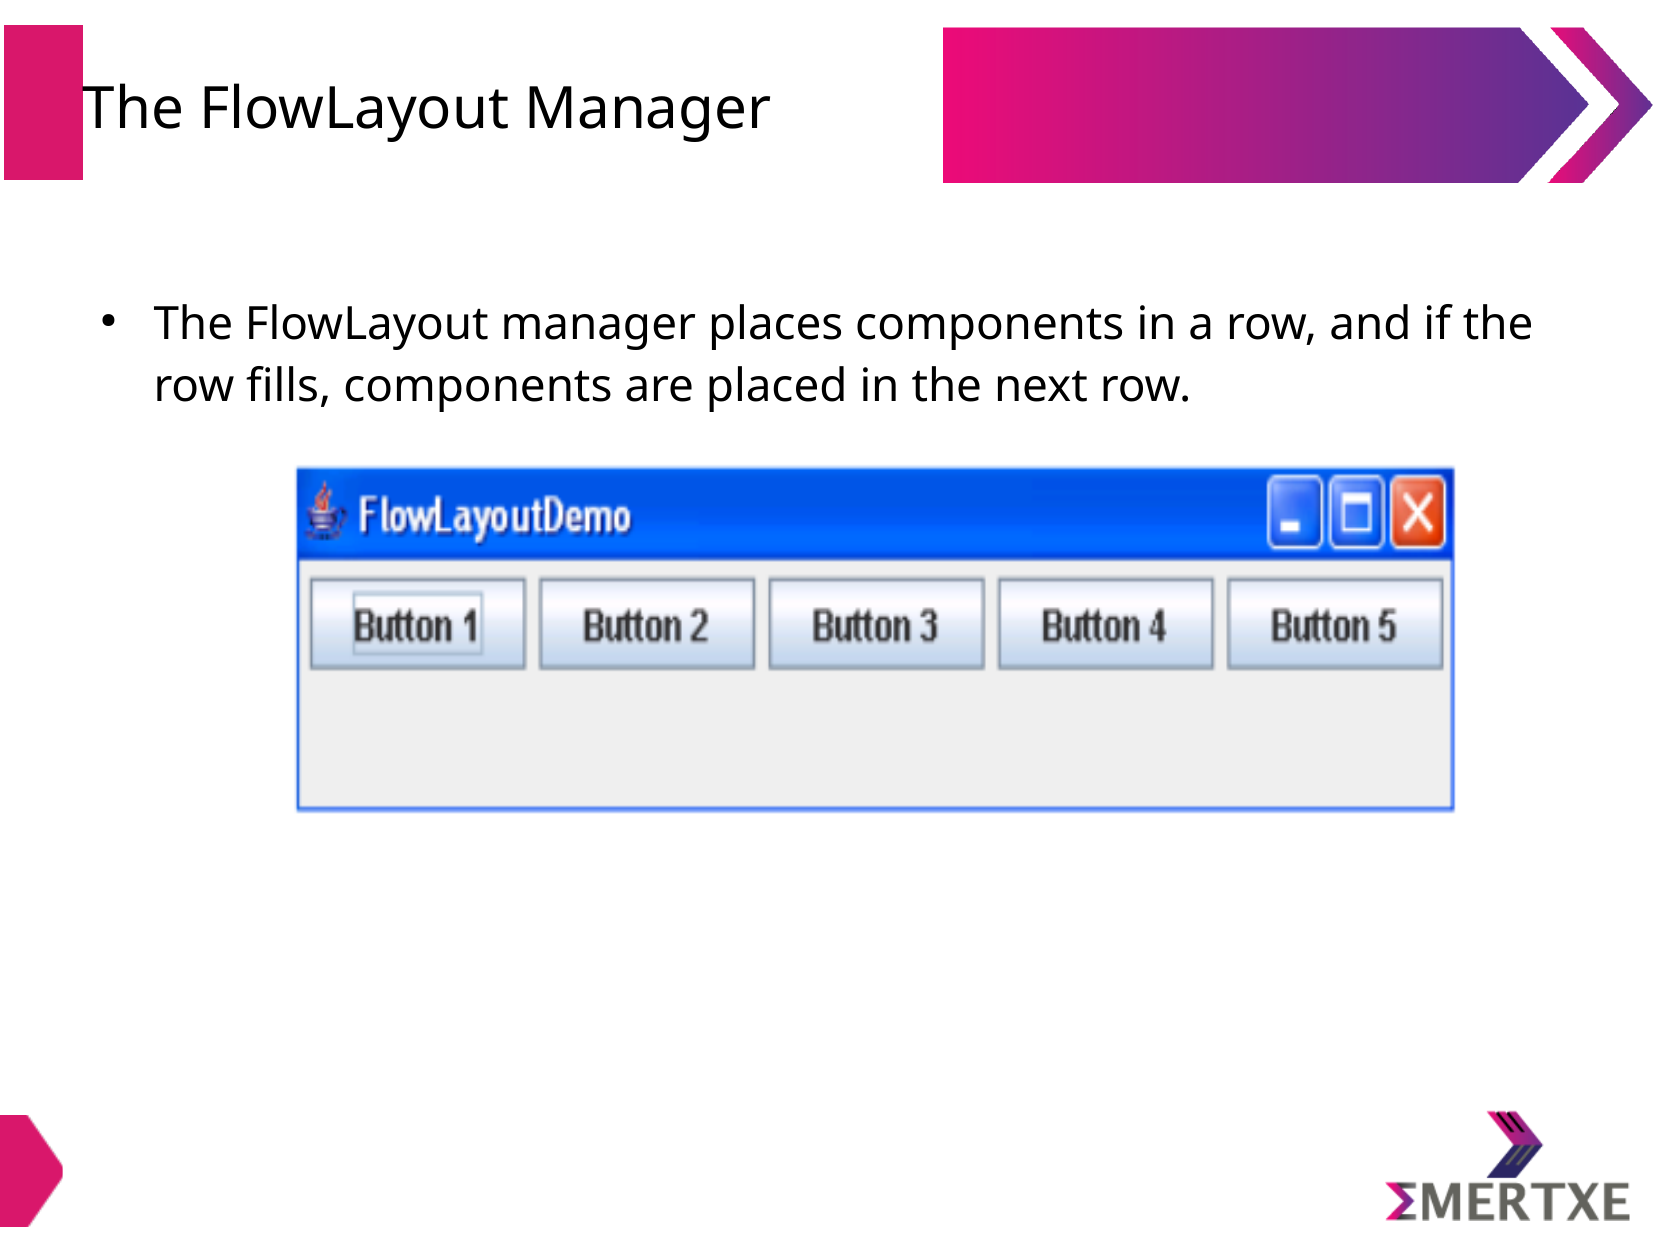

# The FlowLayout Manager
The FlowLayout manager places components in a row, and if the row fills, components are placed in the next row.